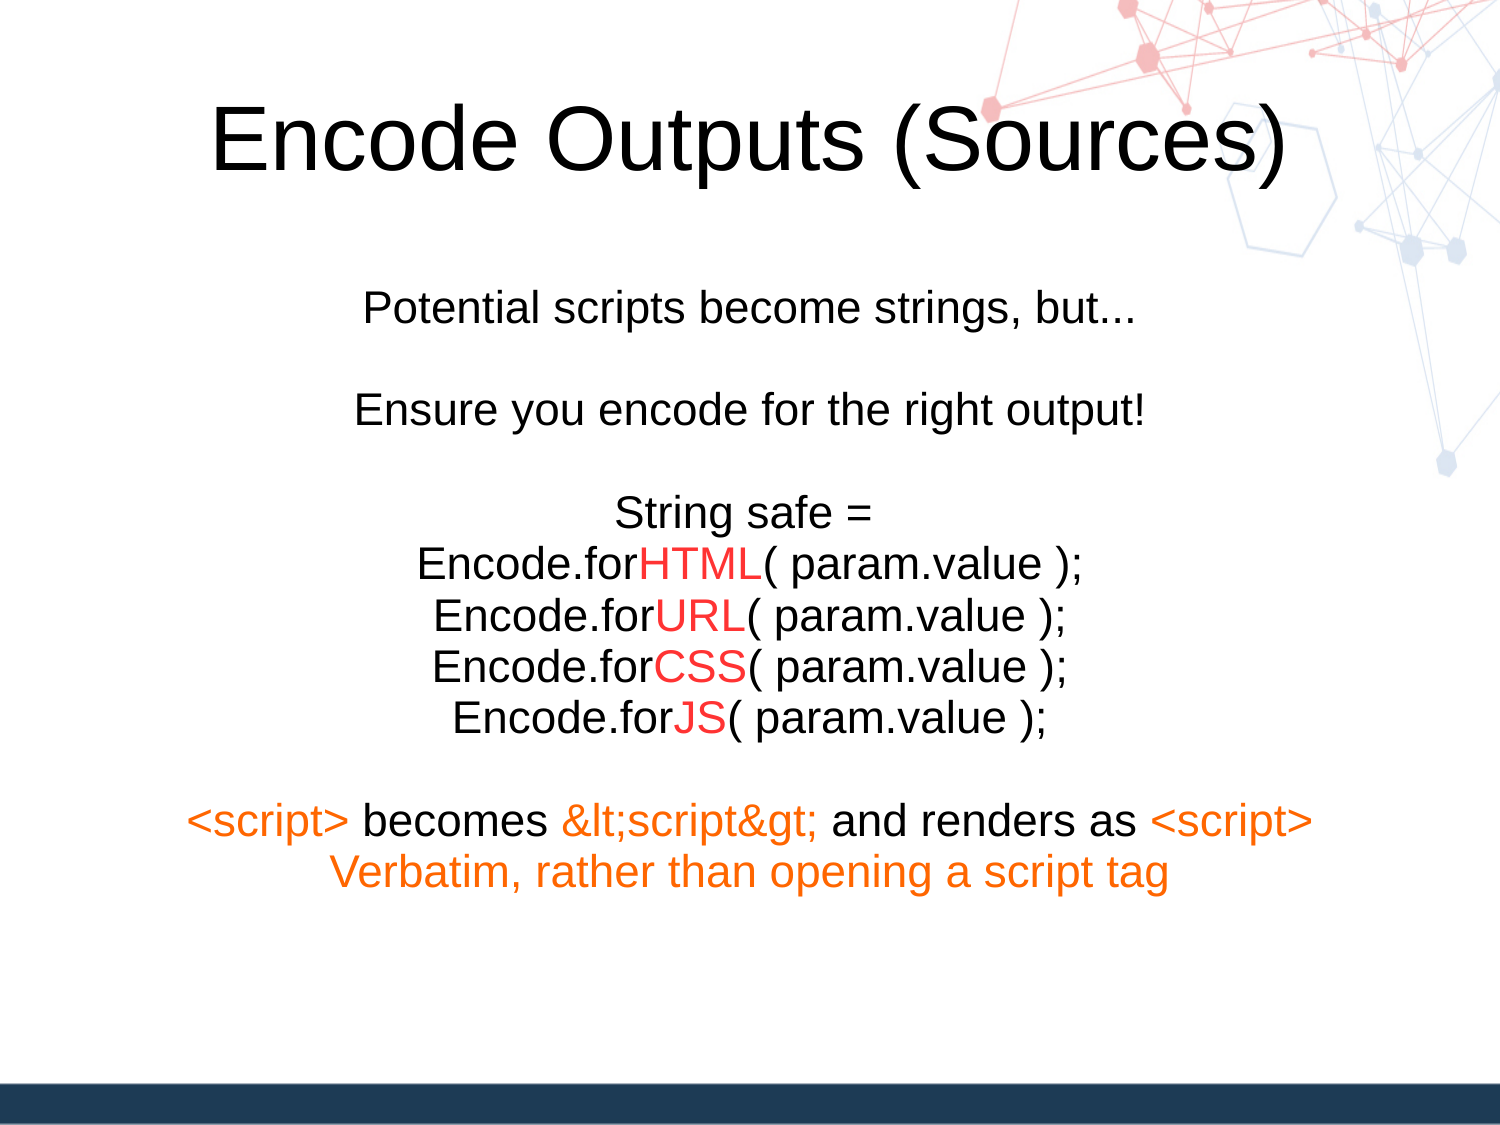

# Encode Outputs (Sources)
Potential scripts become strings, but...
Ensure you encode for the right output!
String safe =
Encode.forHTML( param.value );
Encode.forURL( param.value );
Encode.forCSS( param.value );
Encode.forJS( param.value );
<script> becomes &lt;script&gt; and renders as <script>
Verbatim, rather than opening a script tag